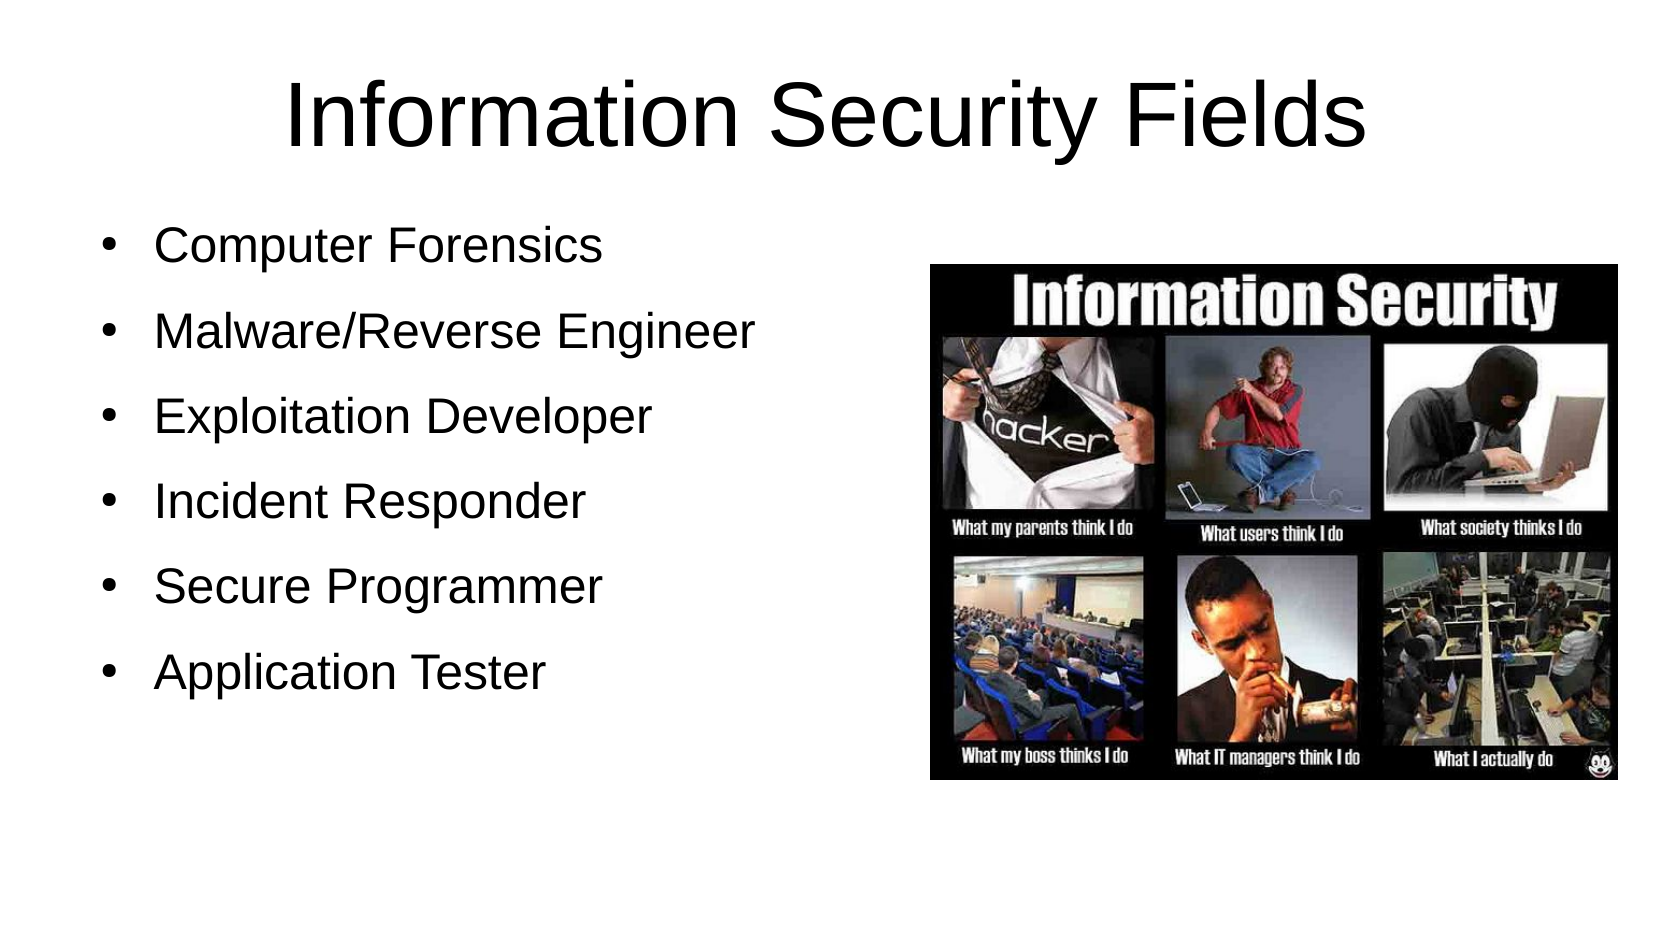

# Information Security Fields
Computer Forensics
Malware/Reverse Engineer
Exploitation Developer
Incident Responder
Secure Programmer
Application Tester